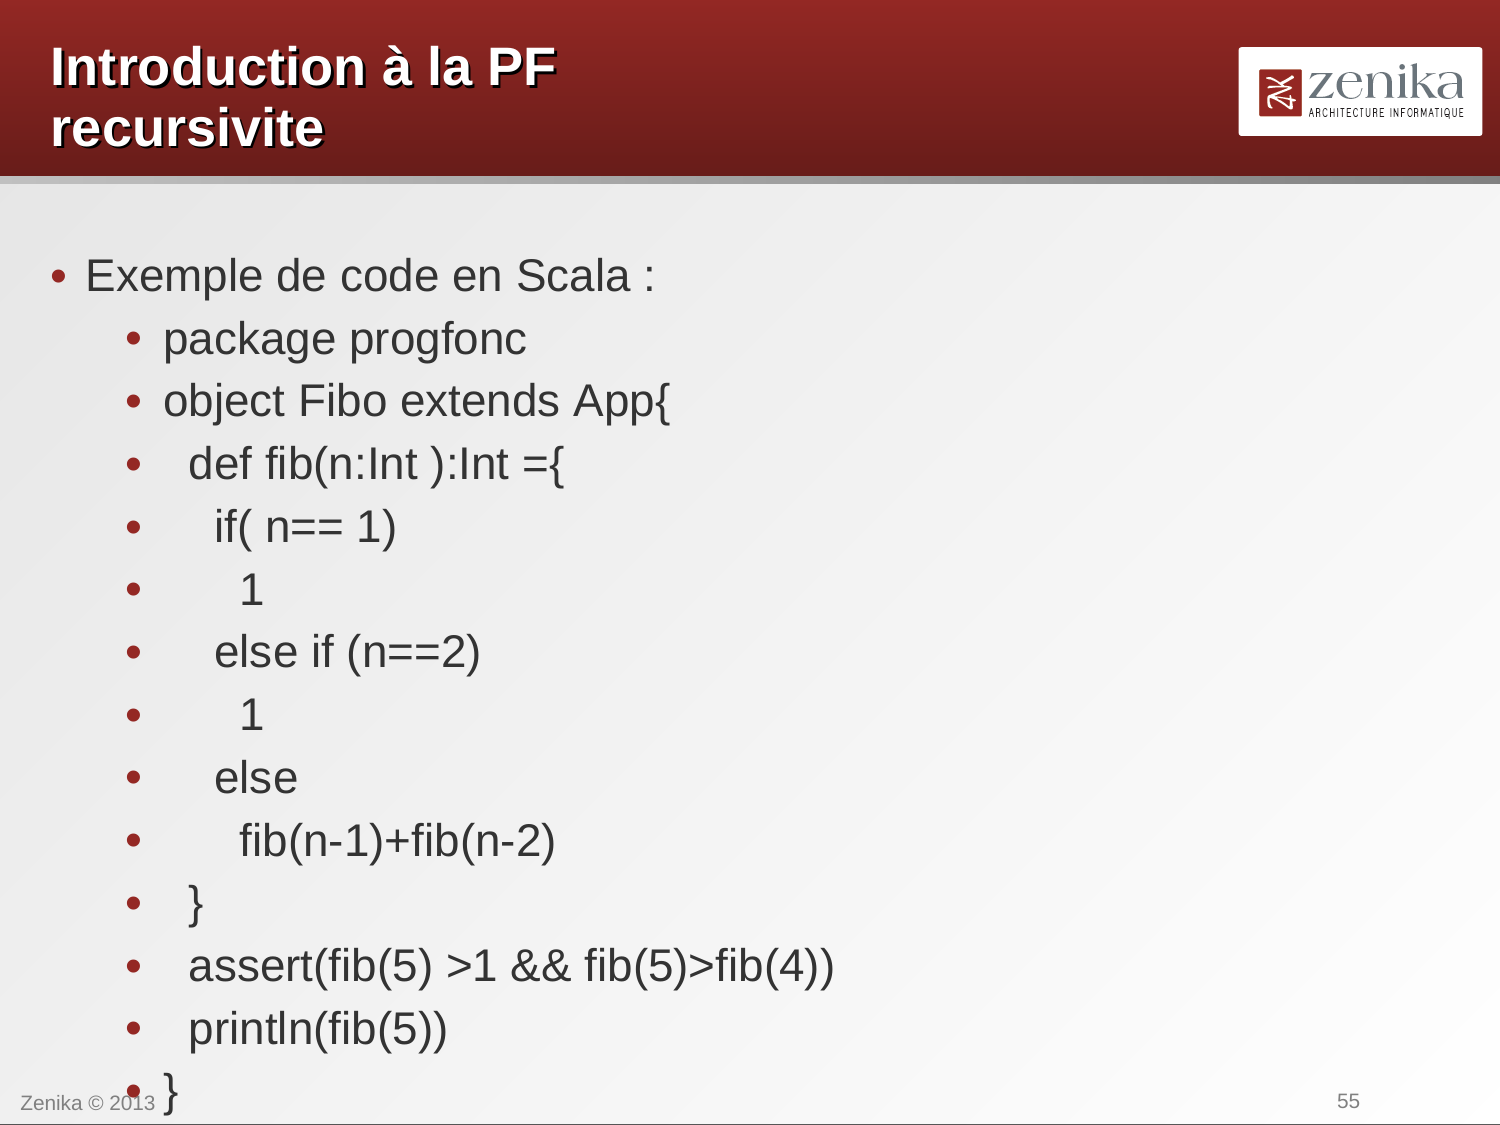

# Introduction à la PF recursivite
Exemple de code en Scala :
package progfonc
object Fibo extends App{
 def fib(n:Int ):Int ={
 if( n== 1)
 1
 else if (n==2)
 1
 else
 fib(n-1)+fib(n-2)
 }
 assert(fib(5) >1 && fib(5)>fib(4))
 println(fib(5))
}